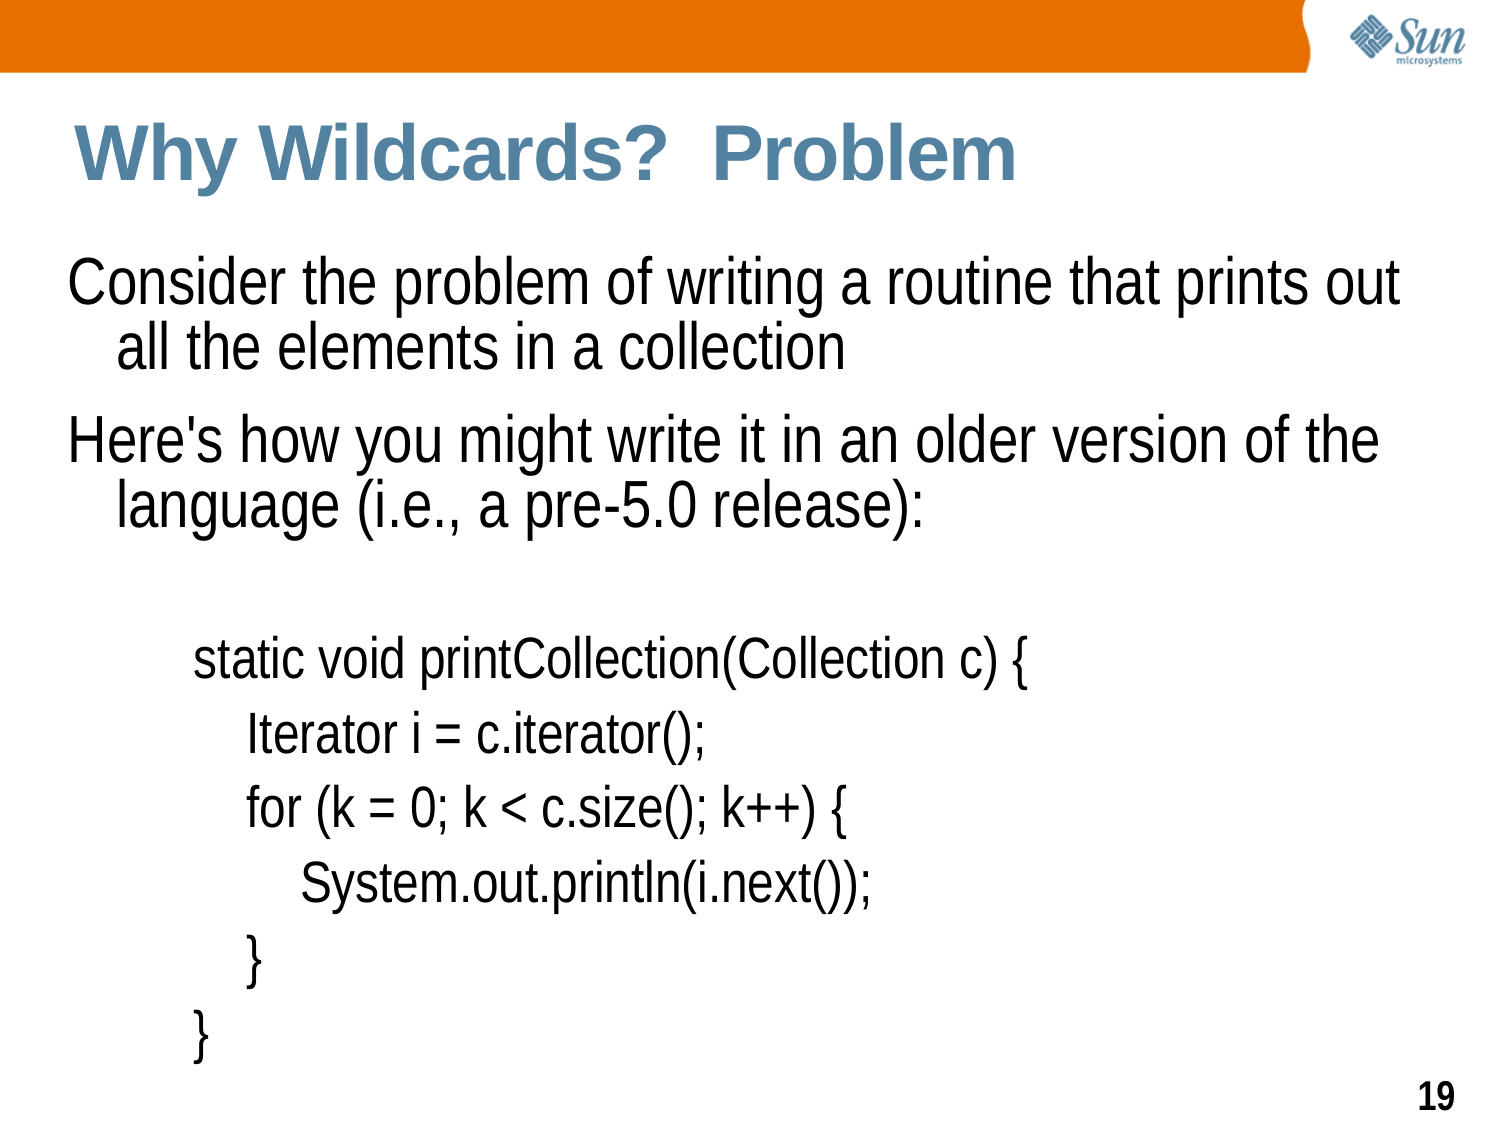

# Why Wildcards? Problem
Consider the problem of writing a routine that prints out all the elements in a collection
Here's how you might write it in an older version of the language (i.e., a pre-5.0 release):
static void printCollection(Collection c) {
 Iterator i = c.iterator();
 for (k = 0; k < c.size(); k++) {
 System.out.println(i.next());
 }
}